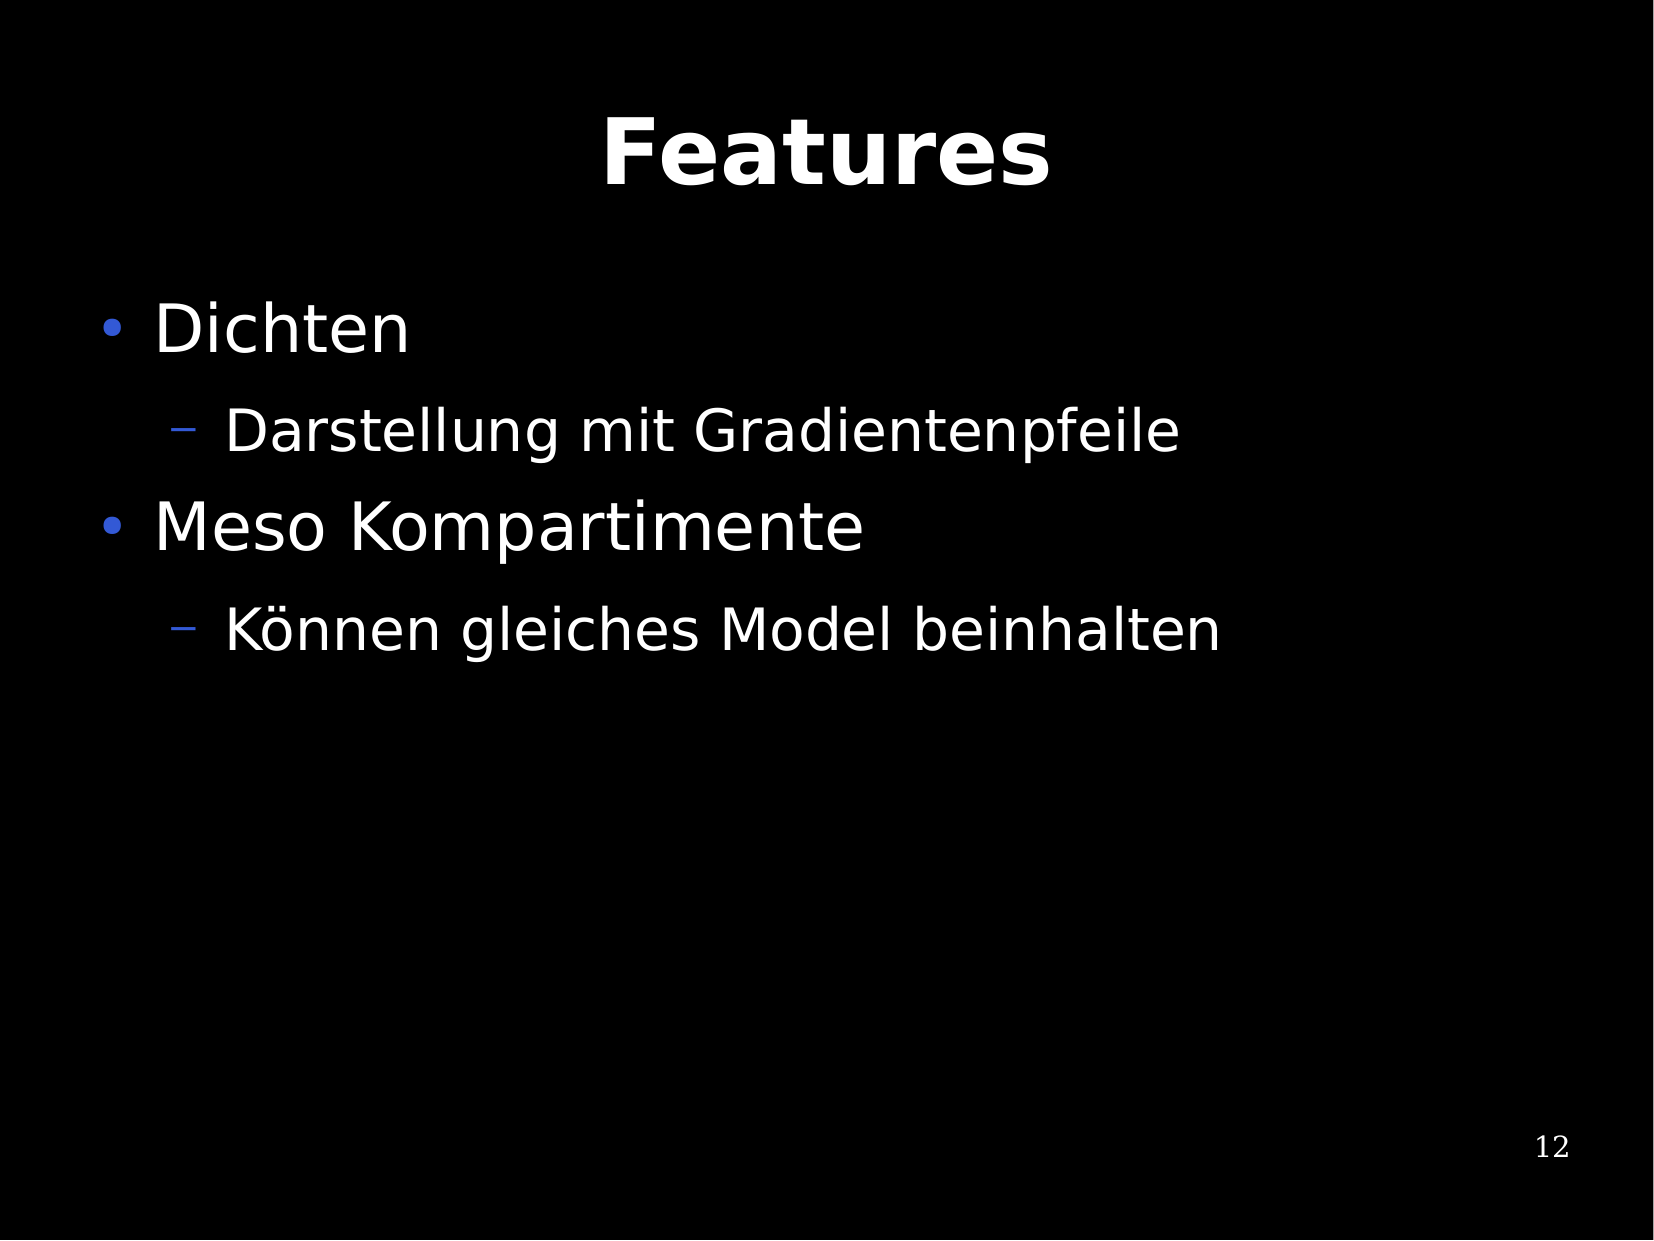

# Features
Dichten
Darstellung mit Gradientenpfeile
Meso Kompartimente
Können gleiches Model beinhalten
12